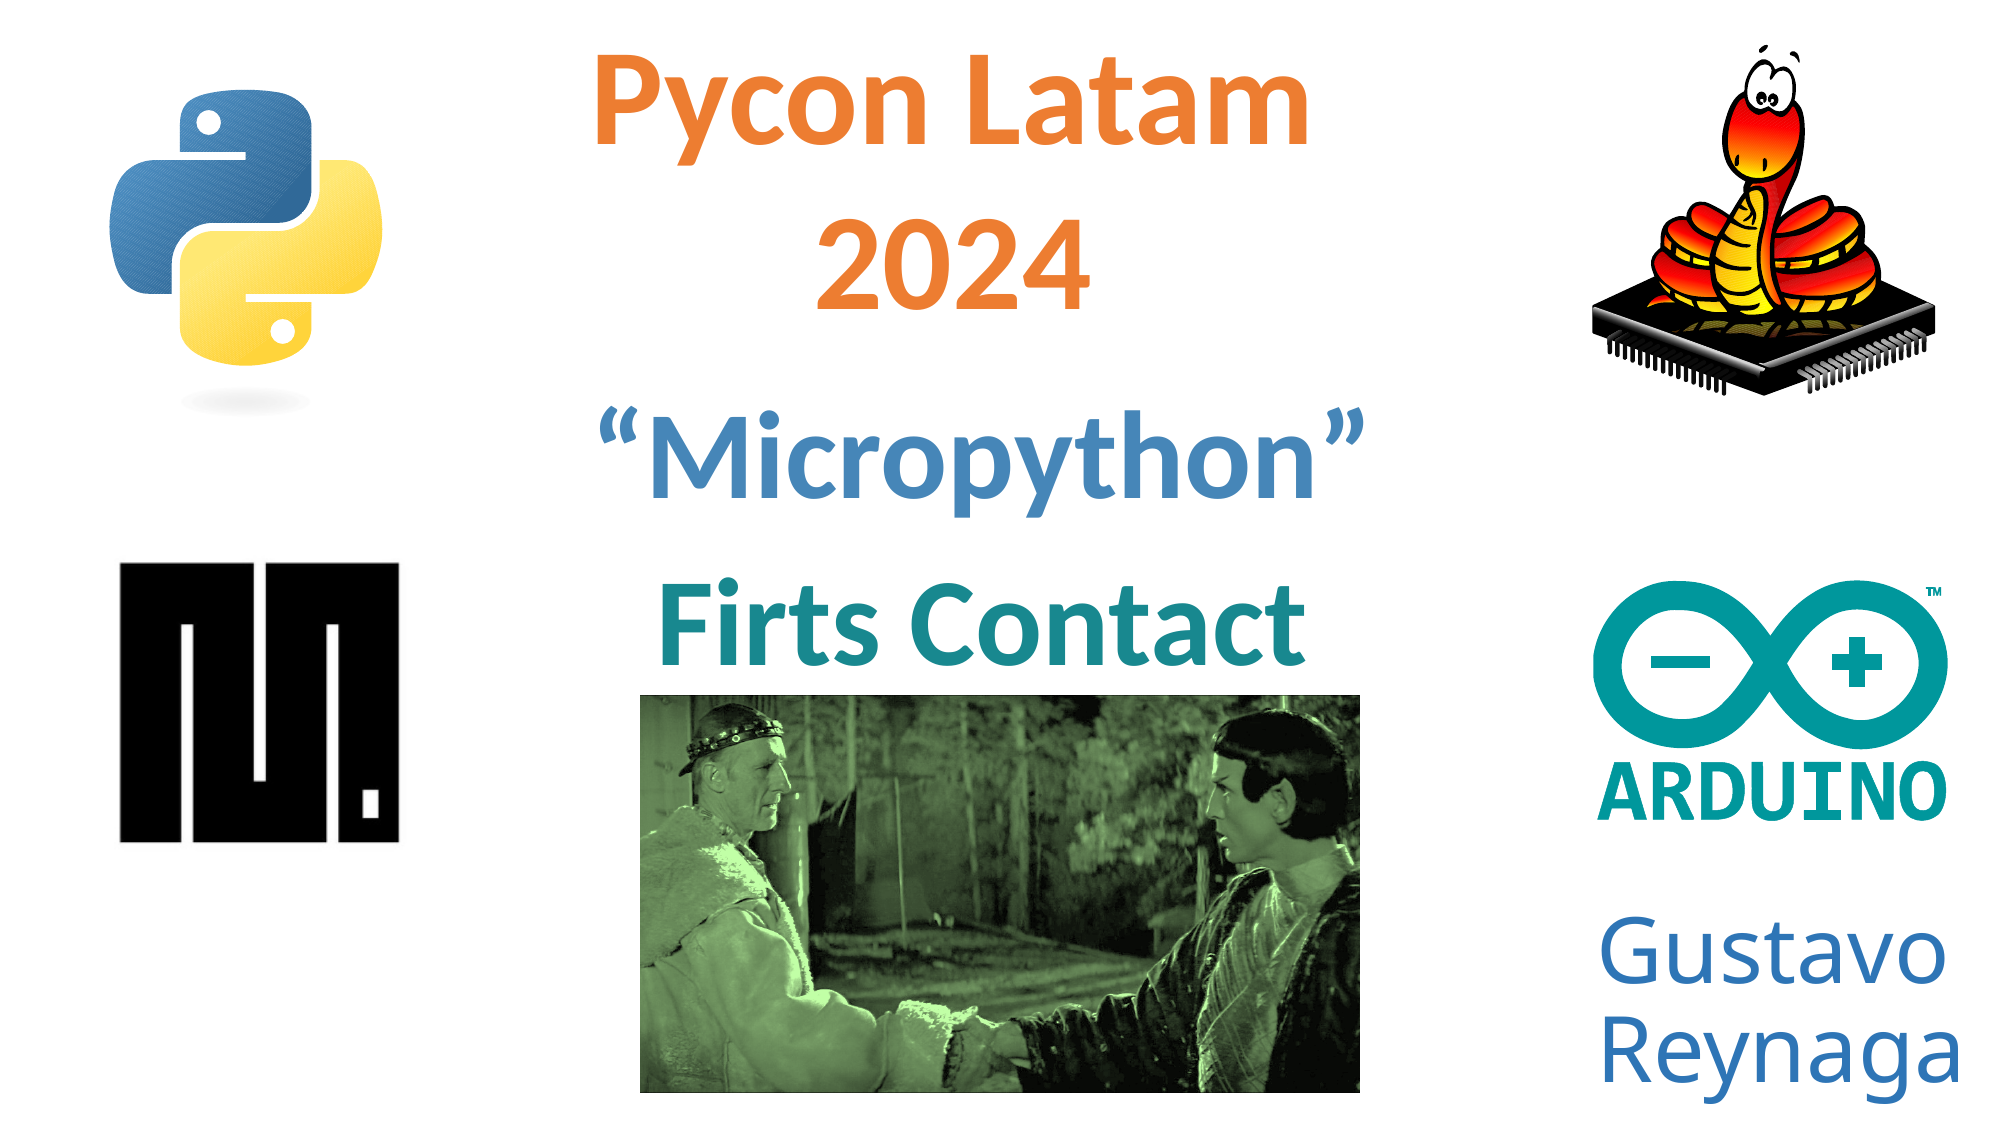

Pycon Latam 2024
“Micropython”
Firts Contact
Gustavo Reynaga